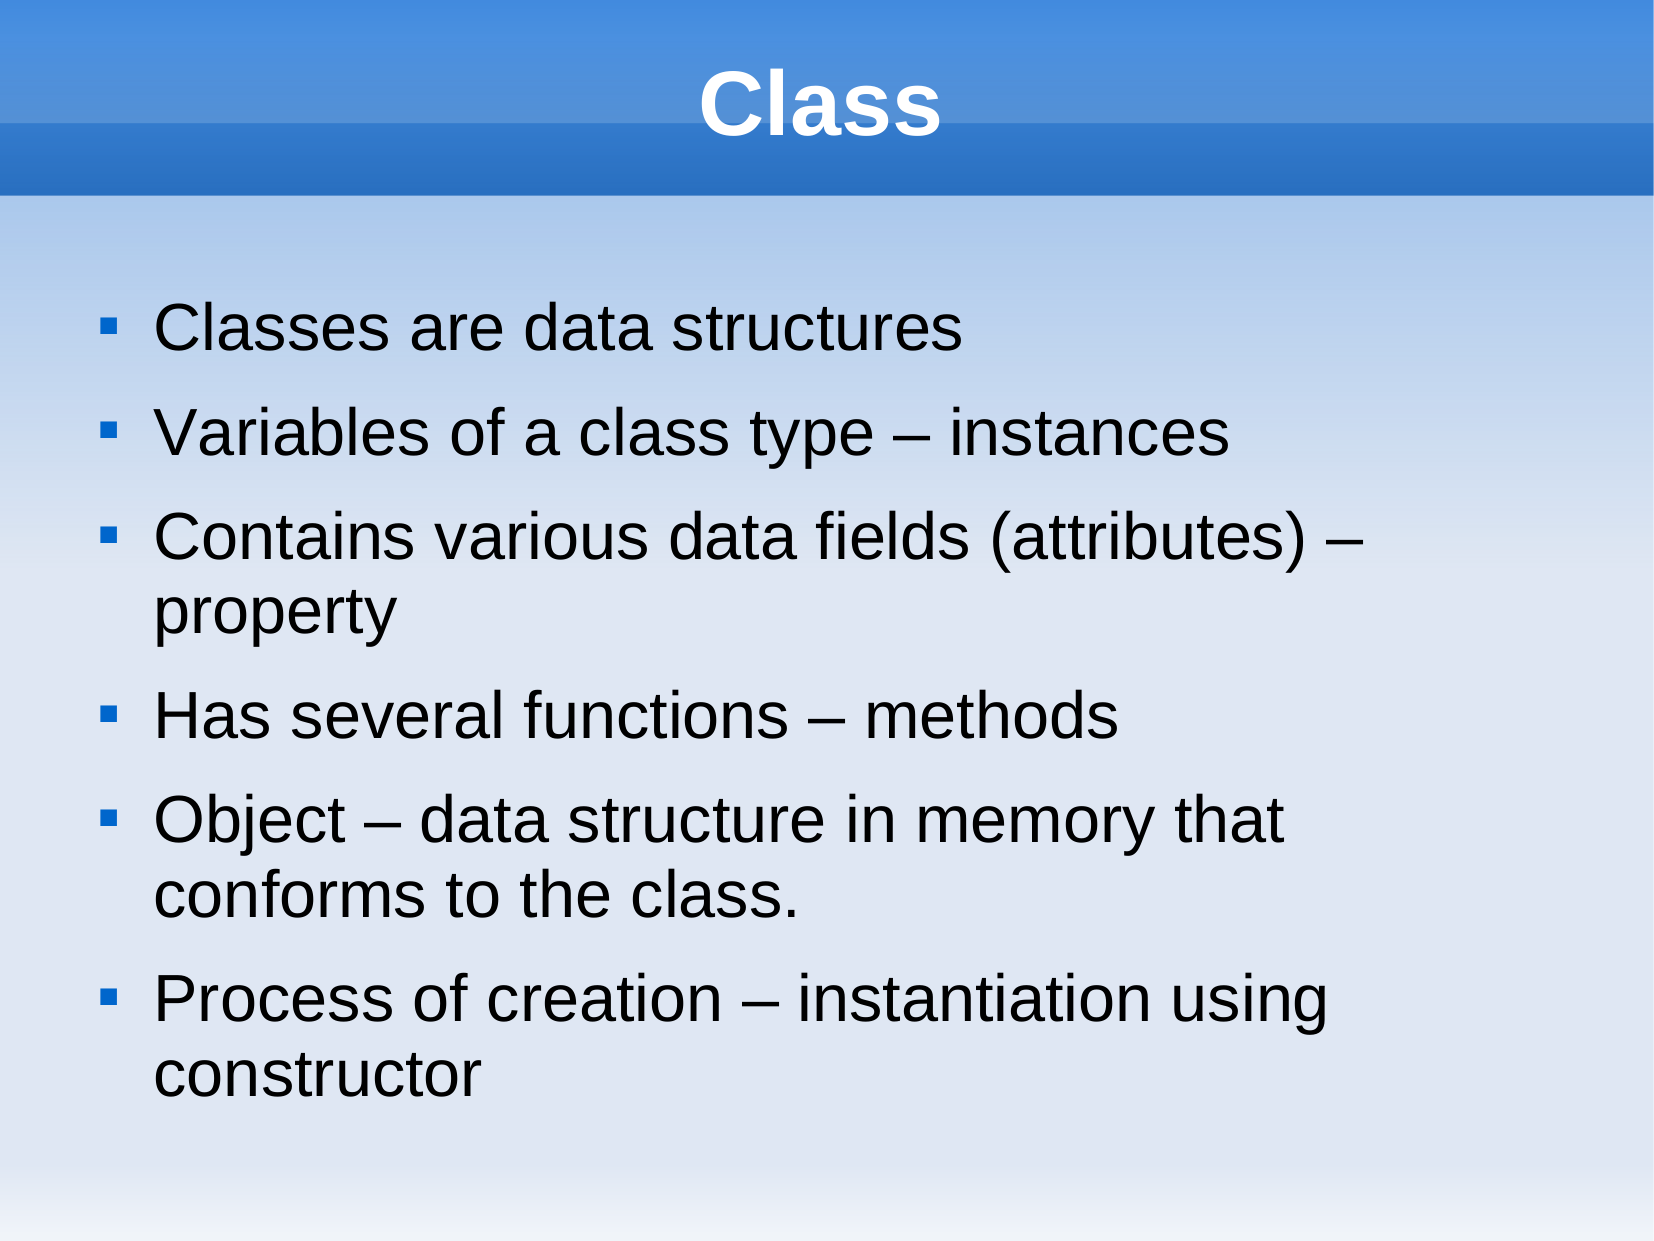

# Class
Classes are data structures
Variables of a class type – instances
Contains various data fields (attributes) – property
Has several functions – methods
Object – data structure in memory that conforms to the class.
Process of creation – instantiation using constructor